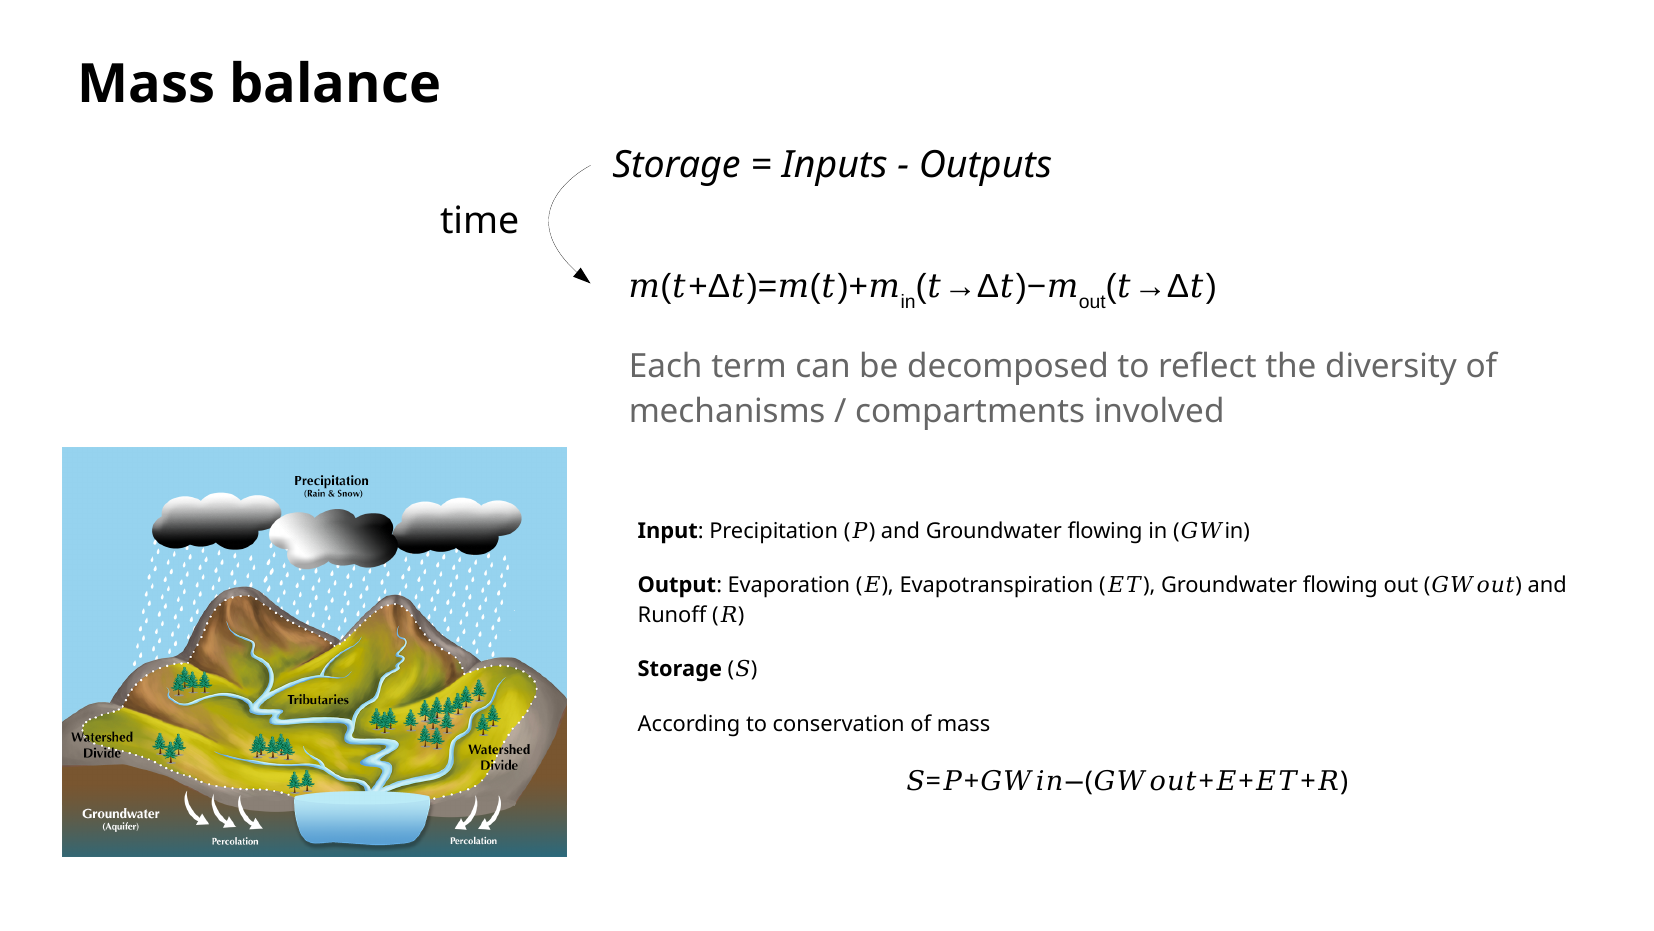

Mass balance
Storage = Inputs - Outputs
time
𝑚(𝑡+Δ𝑡)=𝑚(𝑡)+𝑚in(𝑡→Δ𝑡)−𝑚out(𝑡→Δ𝑡)
Each term can be decomposed to reflect the diversity of mechanisms / compartments involved
Input: Precipitation (𝑃) and Groundwater flowing in (𝐺𝑊in)
Output: Evaporation (𝐸), Evapotranspiration (𝐸𝑇), Groundwater flowing out (𝐺𝑊𝑜𝑢𝑡) and Runoff (𝑅)
Storage (𝑆)
According to conservation of mass
𝑆=𝑃+𝐺𝑊𝑖𝑛−(𝐺𝑊𝑜𝑢𝑡+𝐸+𝐸𝑇+𝑅)